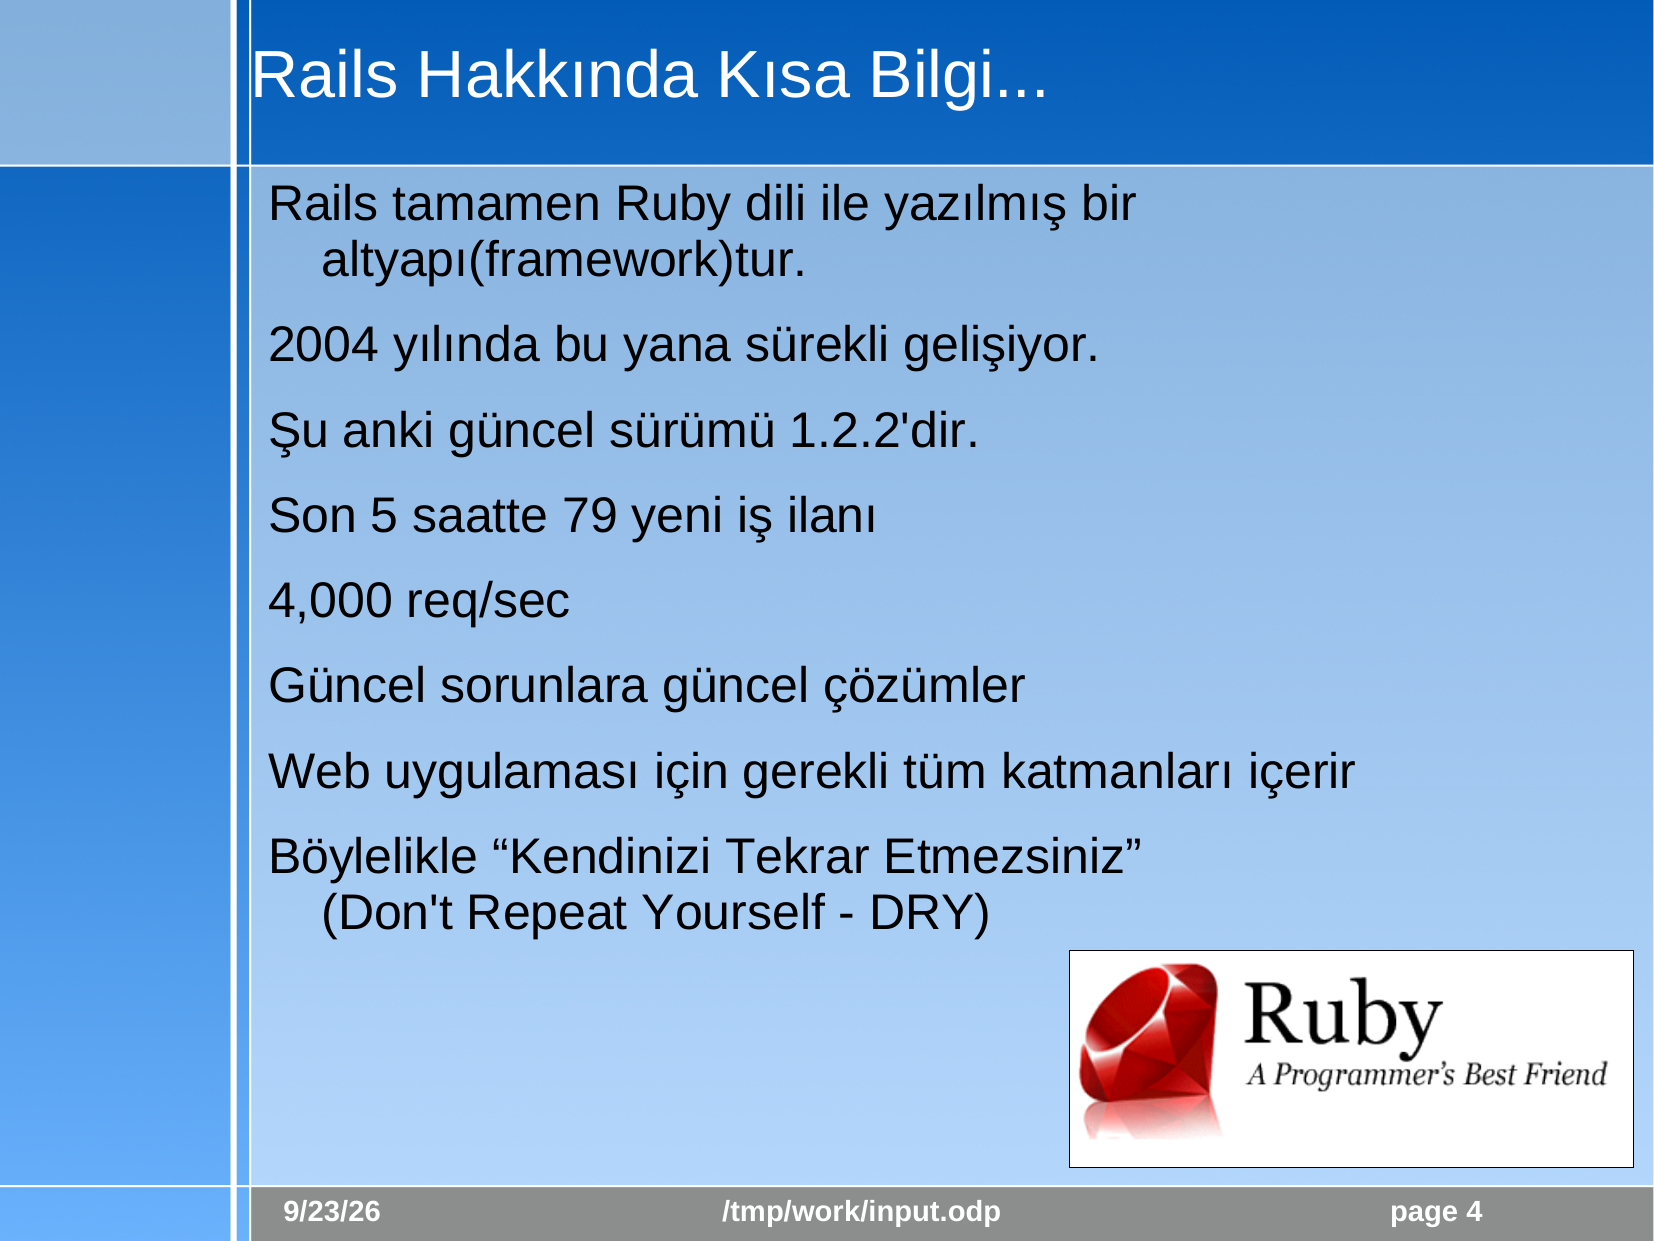

# Rails Hakkında Kısa Bilgi...
Rails tamamen Ruby dili ile yazılmış bir altyapı(framework)tur.
2004 yılında bu yana sürekli gelişiyor.
Şu anki güncel sürümü 1.2.2'dir.
Son 5 saatte 79 yeni iş ilanı
4,000 req/sec
Güncel sorunlara güncel çözümler
Web uygulaması için gerekli tüm katmanları içerir
Böylelikle “Kendinizi Tekrar Etmezsiniz”
(Don't Repeat Yourself - DRY)